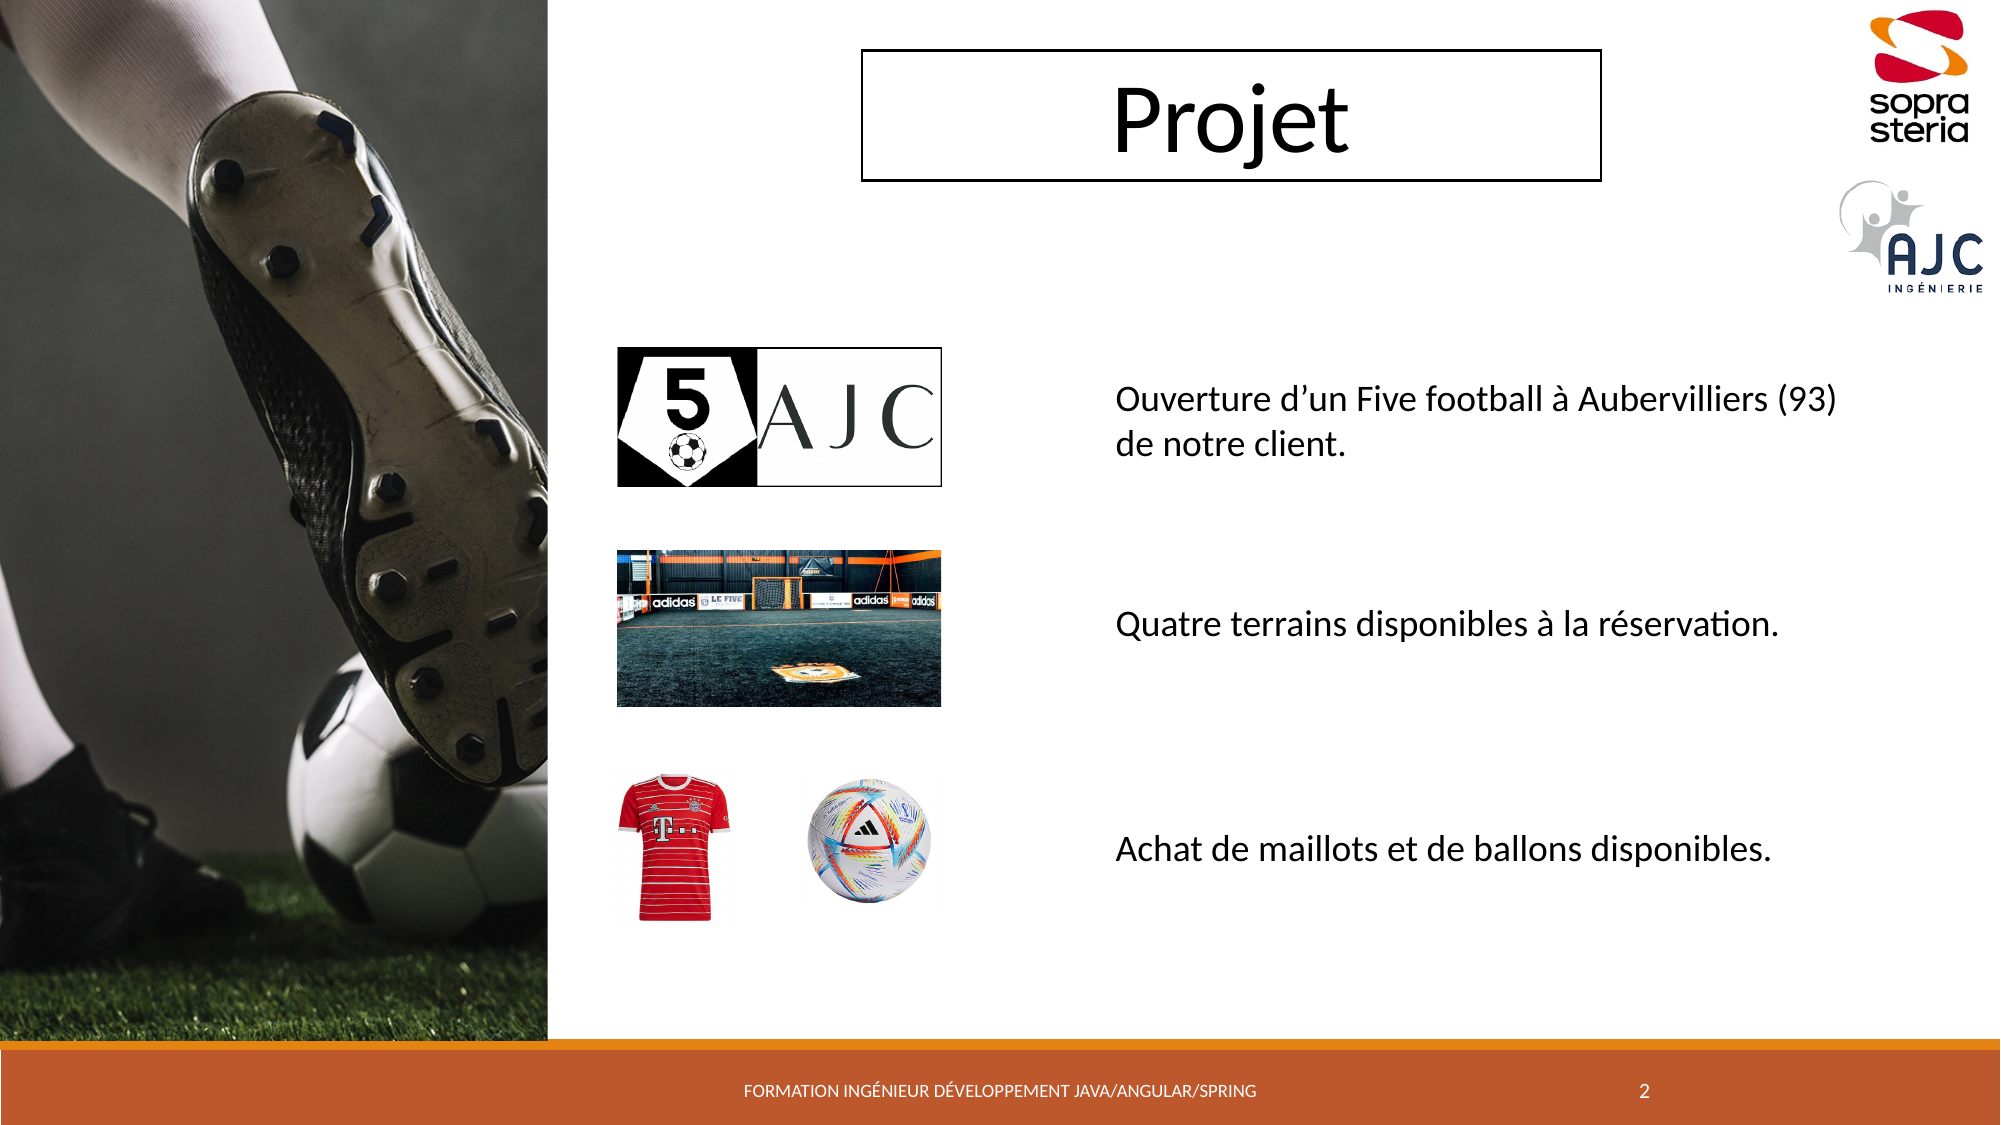

# Projet
Ouverture d’un Five football à Aubervilliers (93) de notre client.
Quatre terrains disponibles à la réservation.
Achat de maillots et de ballons disponibles.
Formation Ingénieur Développement JAVA/ANGULAR/SPRING